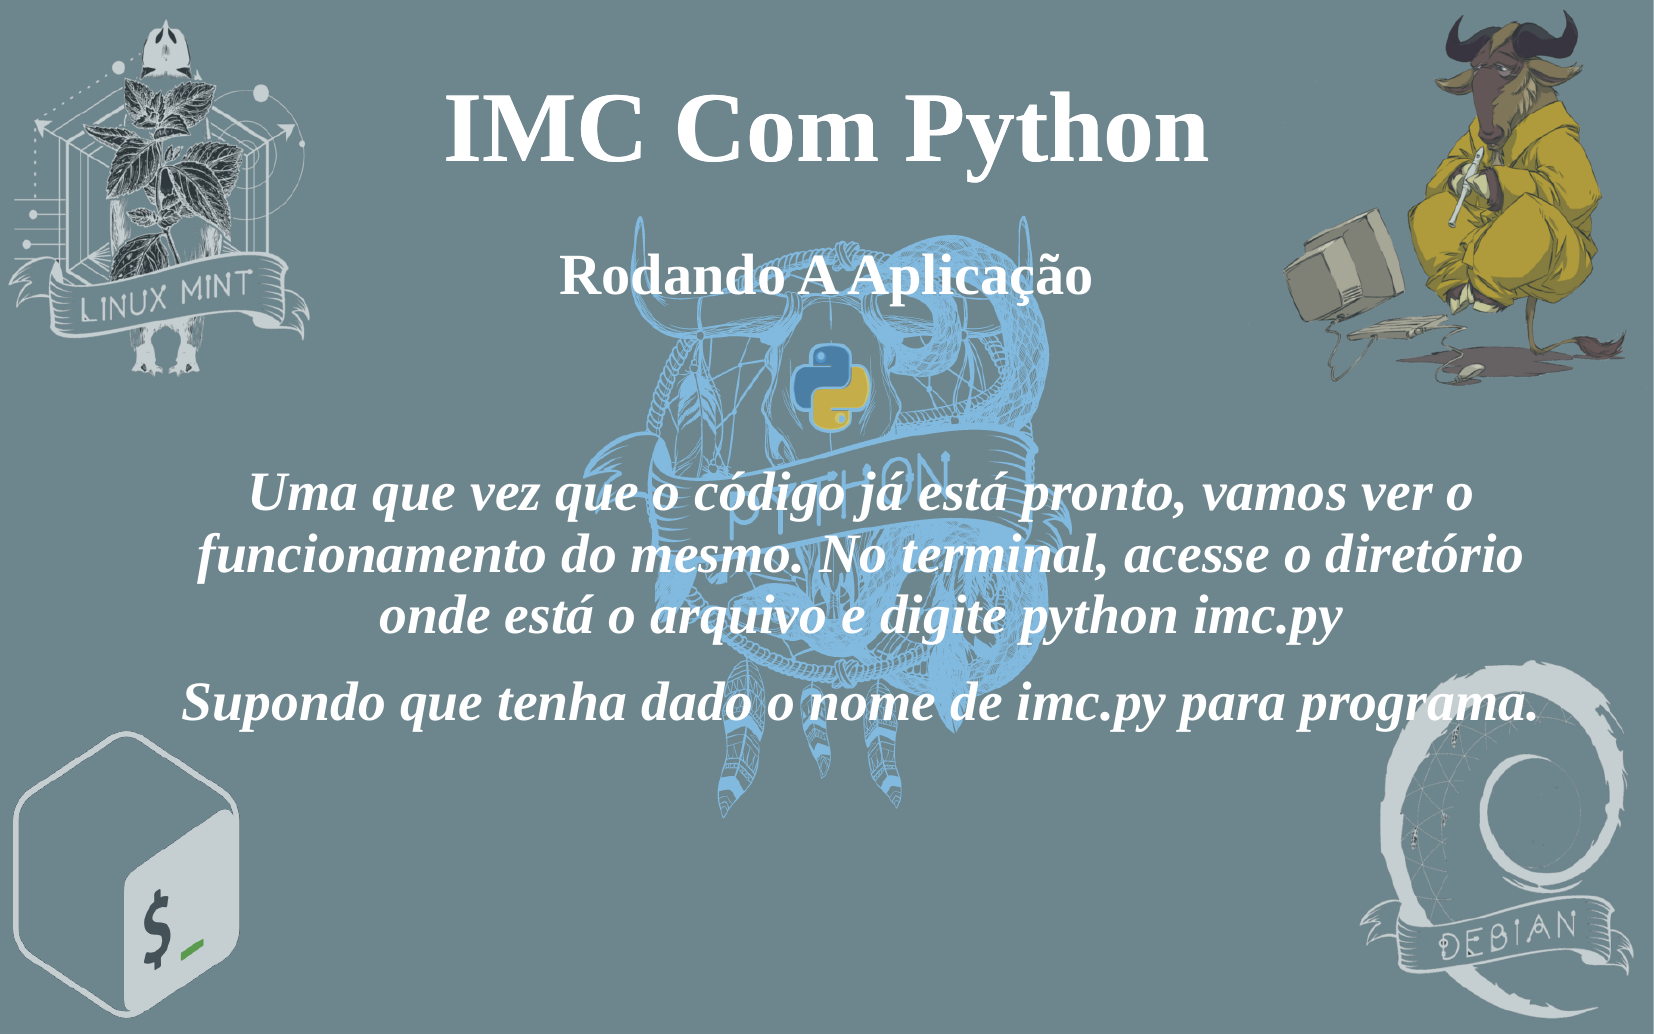

# IMC Com Python
IMC Com Python
Rodando A Aplicação
Uma que vez que o código já está pronto, vamos ver o funcionamento do mesmo. No terminal, acesse o diretório onde está o arquivo e digite python imc.py
Supondo que tenha dado o nome de imc.py para programa.